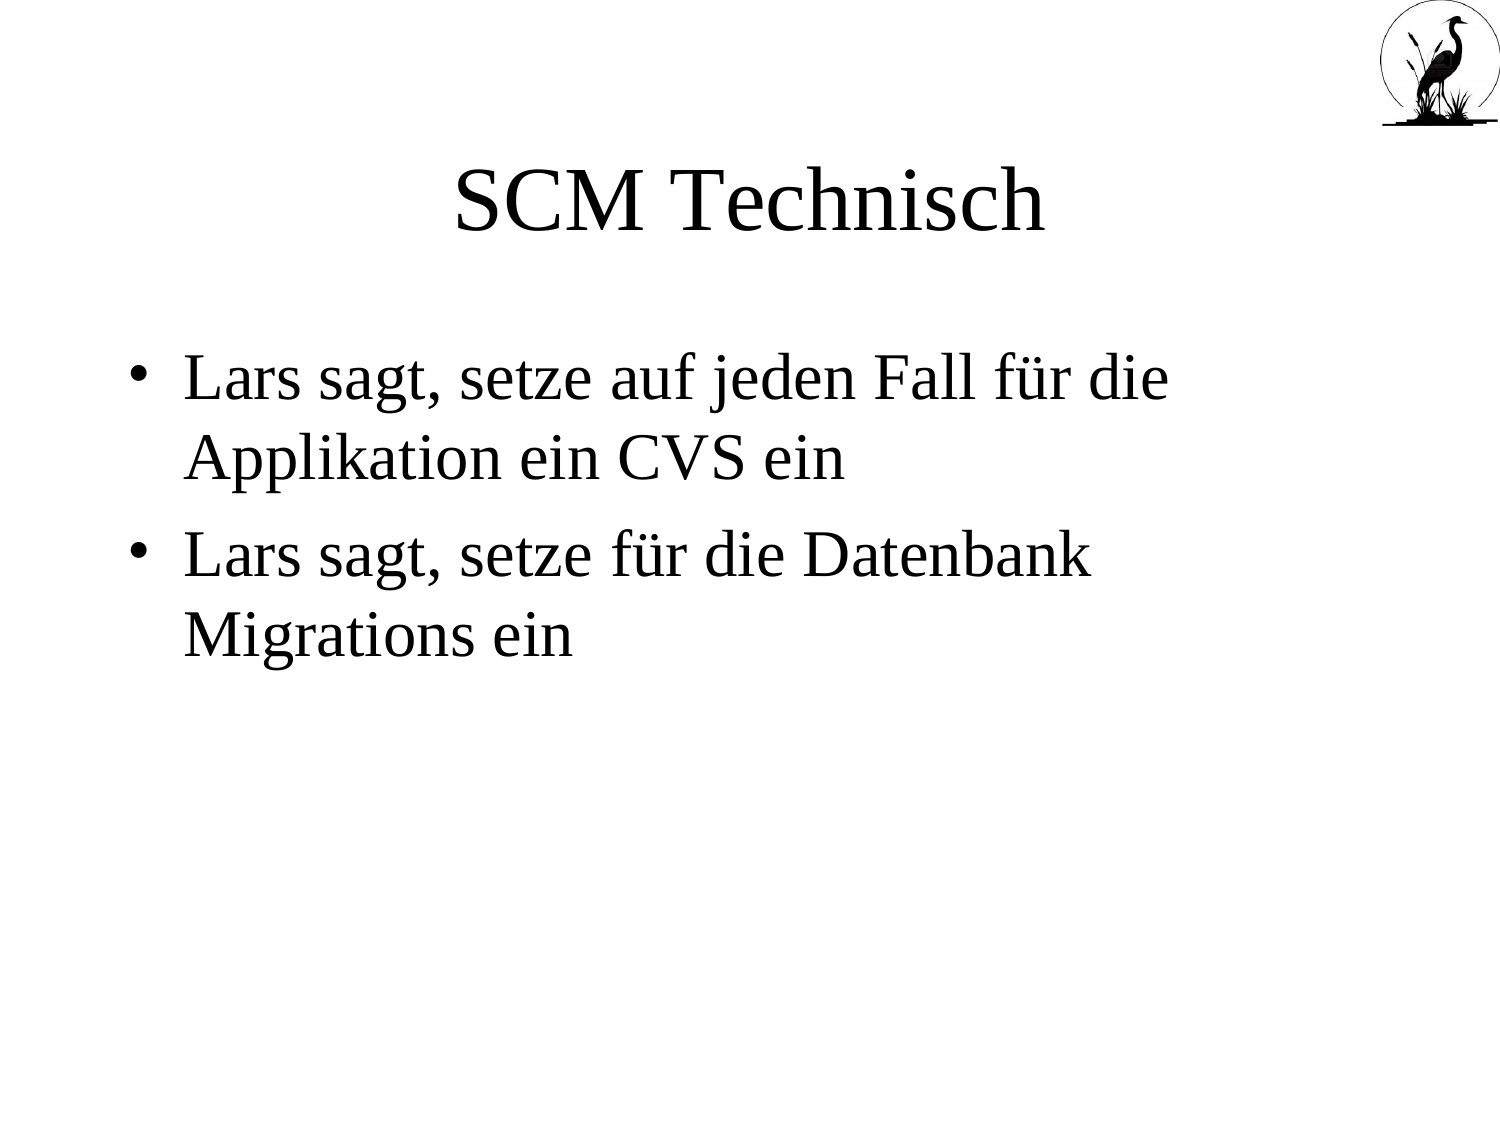

# SCM Technisch
Lars sagt, setze auf jeden Fall für die Applikation ein CVS ein
Lars sagt, setze für die Datenbank Migrations ein